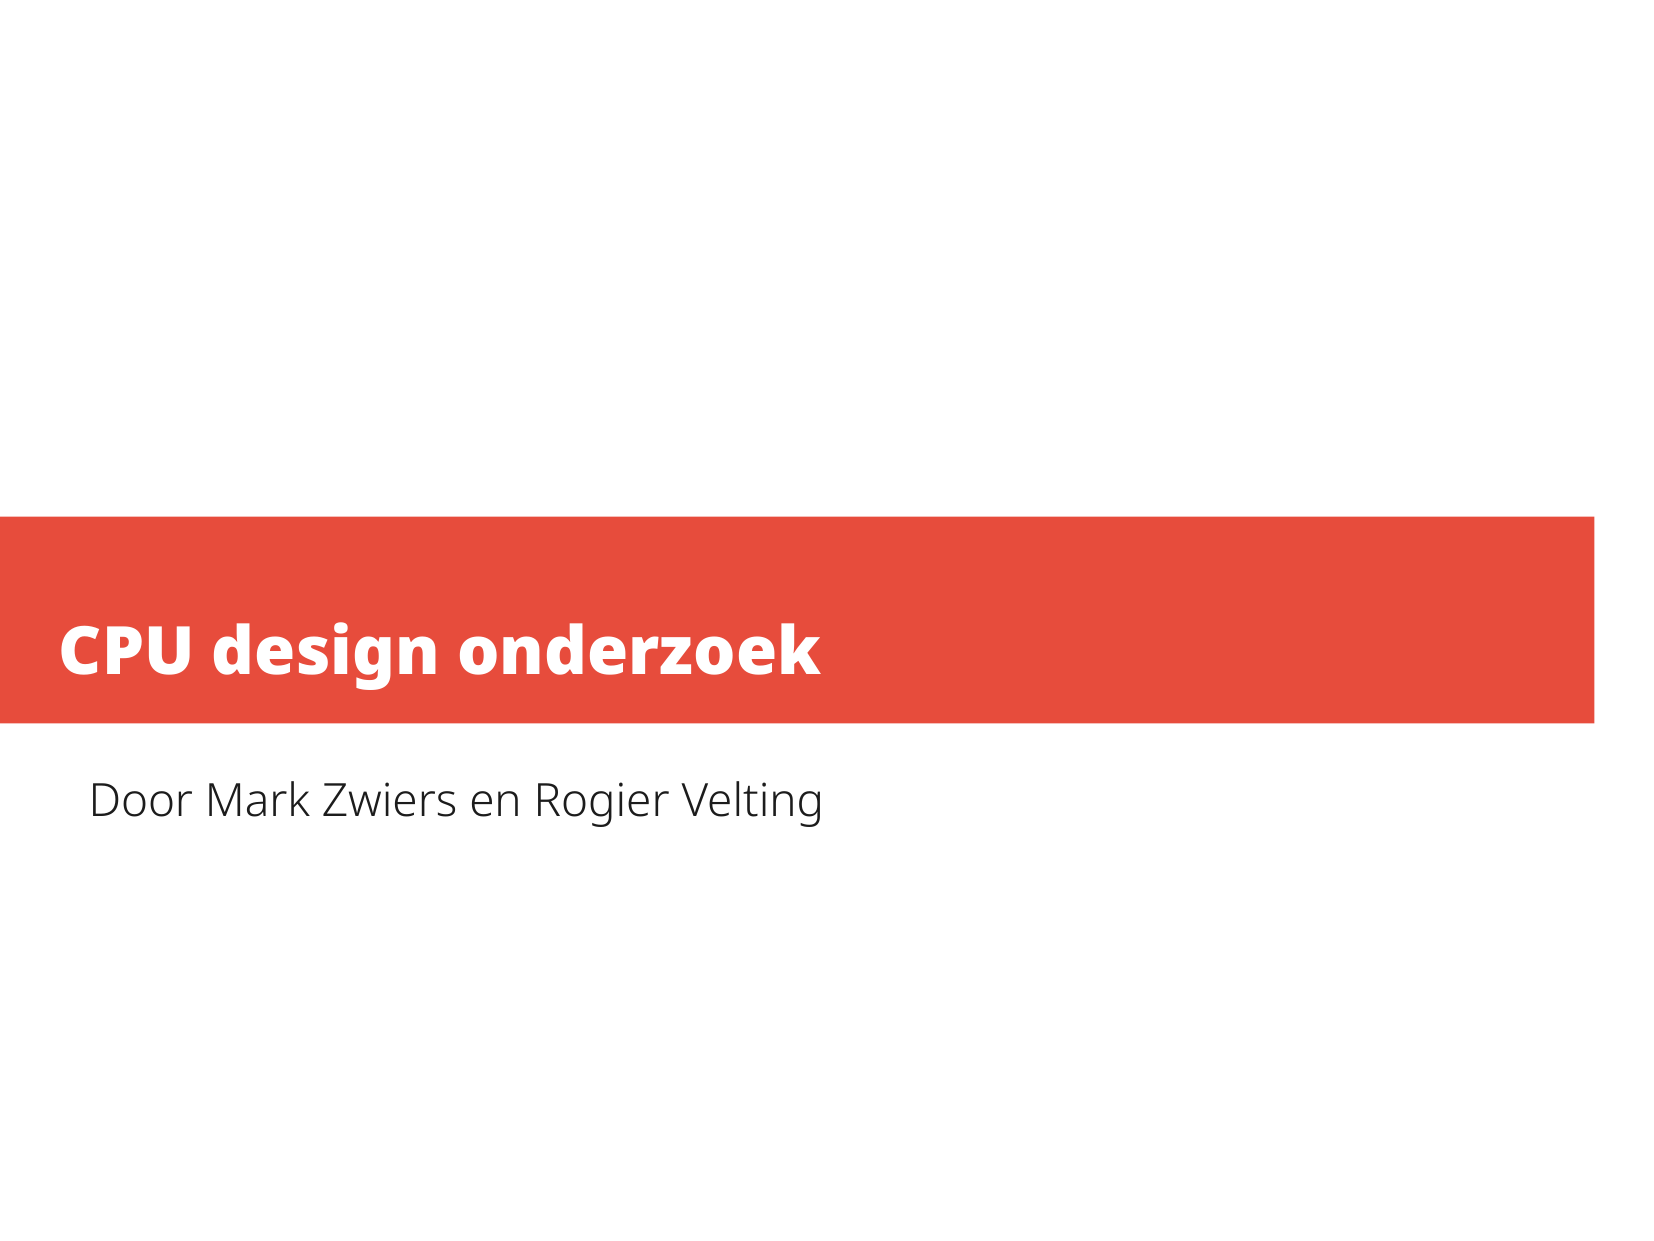

# CPU design onderzoek
Door Mark Zwiers en Rogier Velting